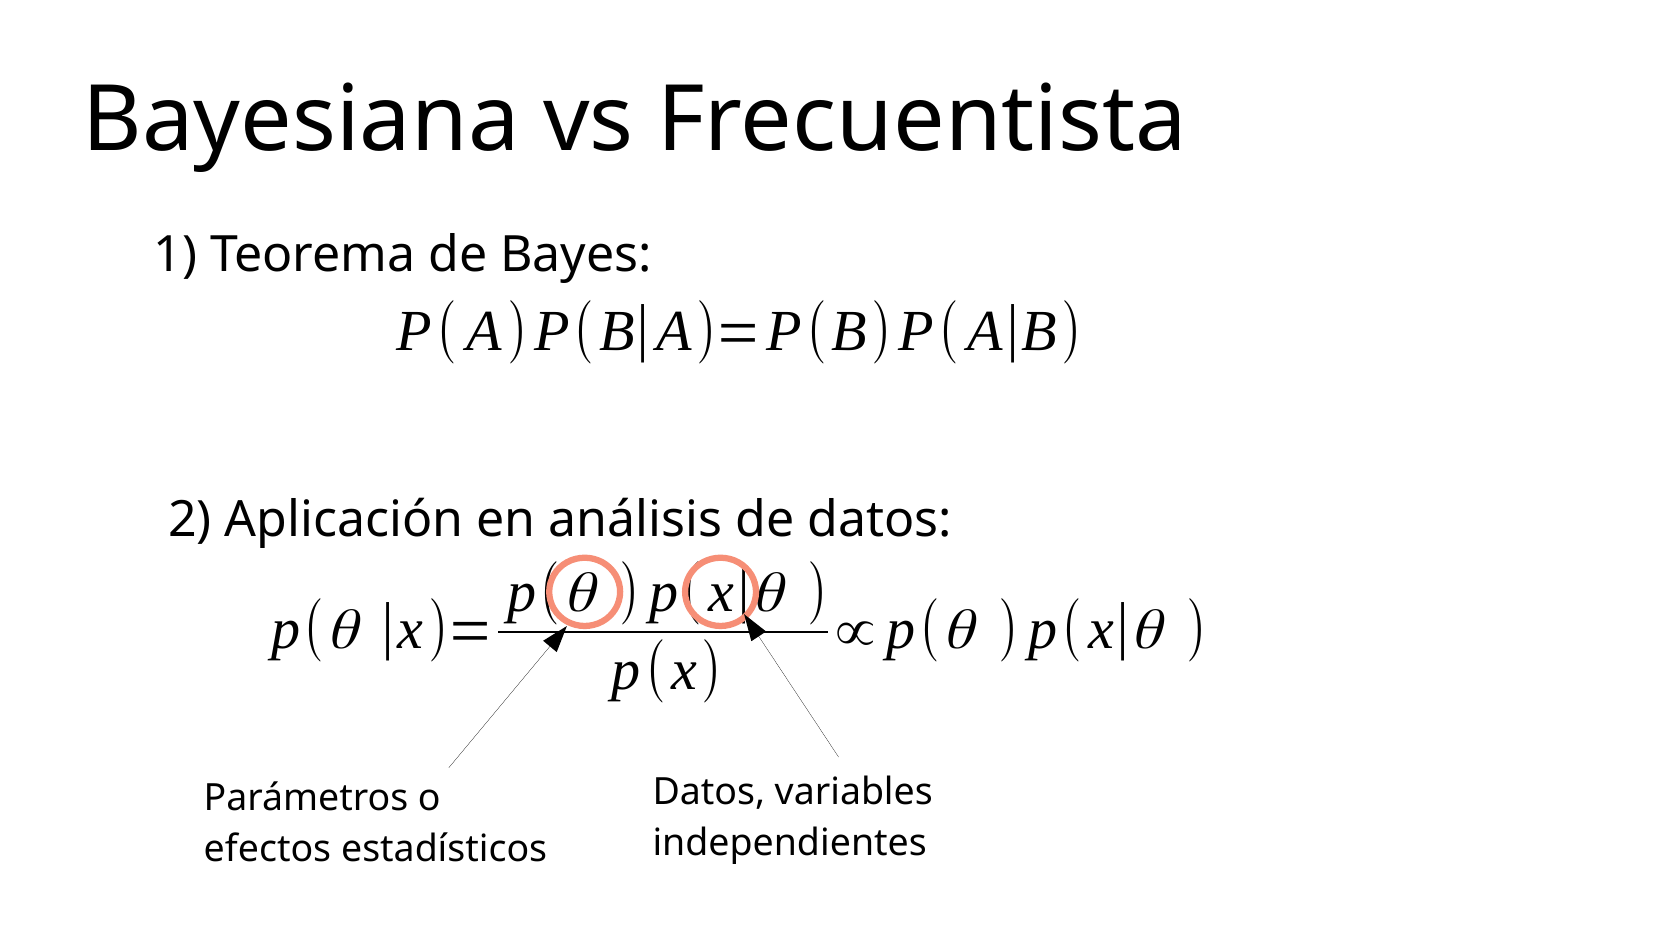

# Bayesiana vs Frecuentista
1) Teorema de Bayes:
2) Aplicación en análisis de datos:
Datos, variables independientes
Parámetros o efectos estadísticos